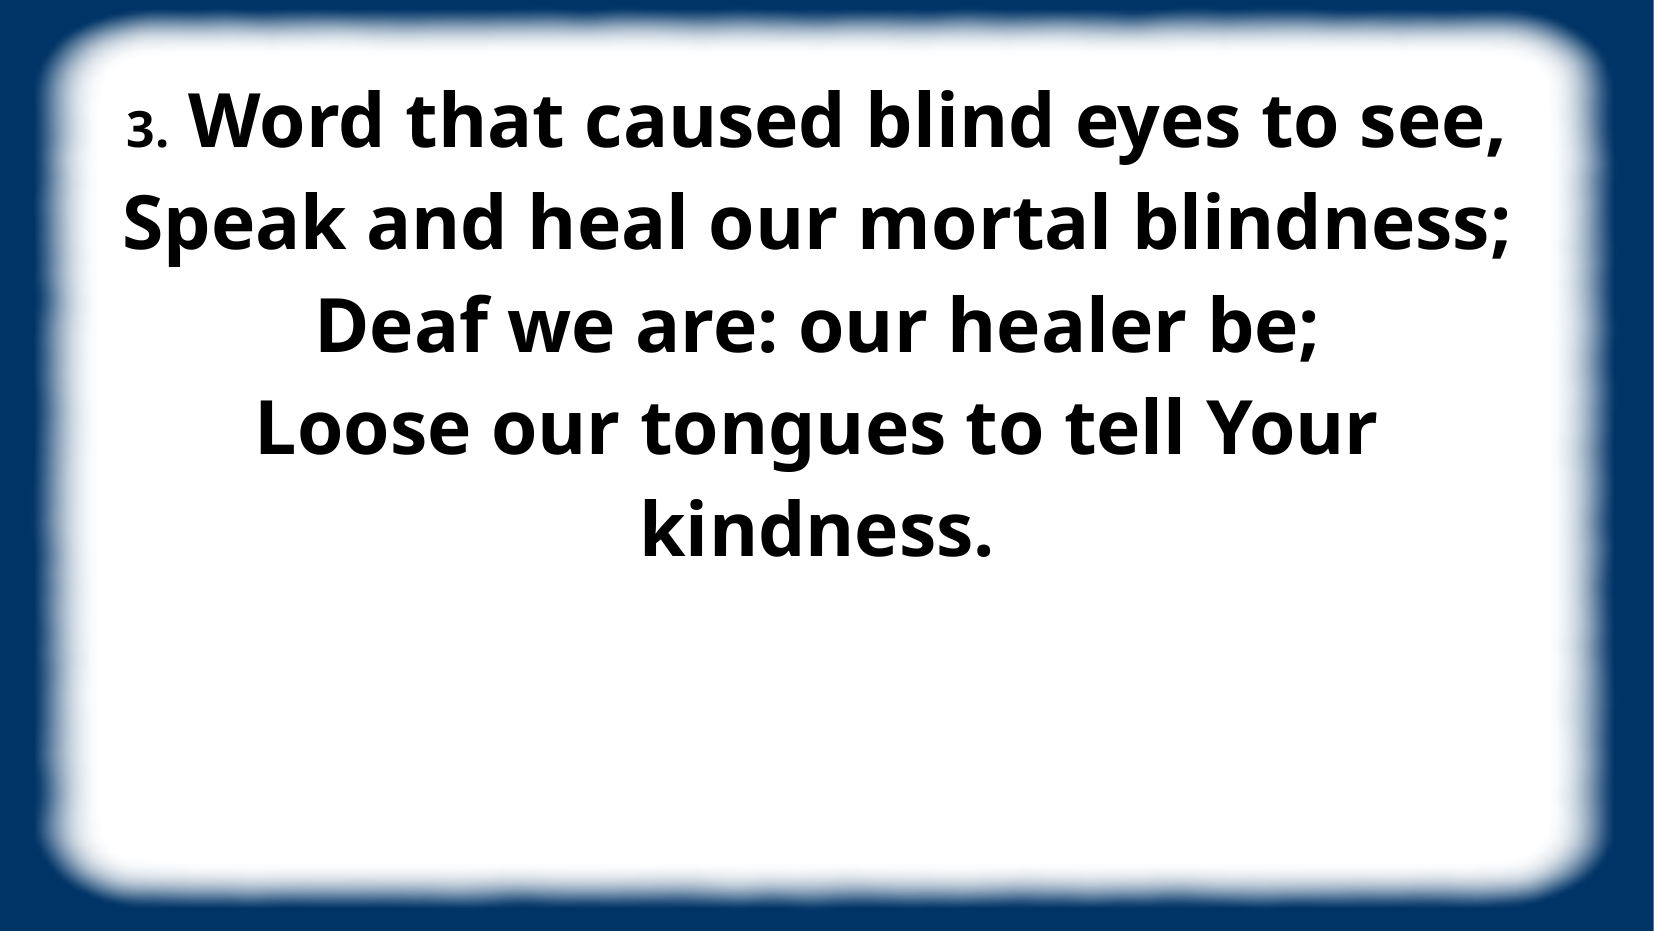

3. Word that caused blind eyes to see,
Speak and heal our mortal blindness;
Deaf we are: our healer be;
Loose our tongues to tell Your kindness.